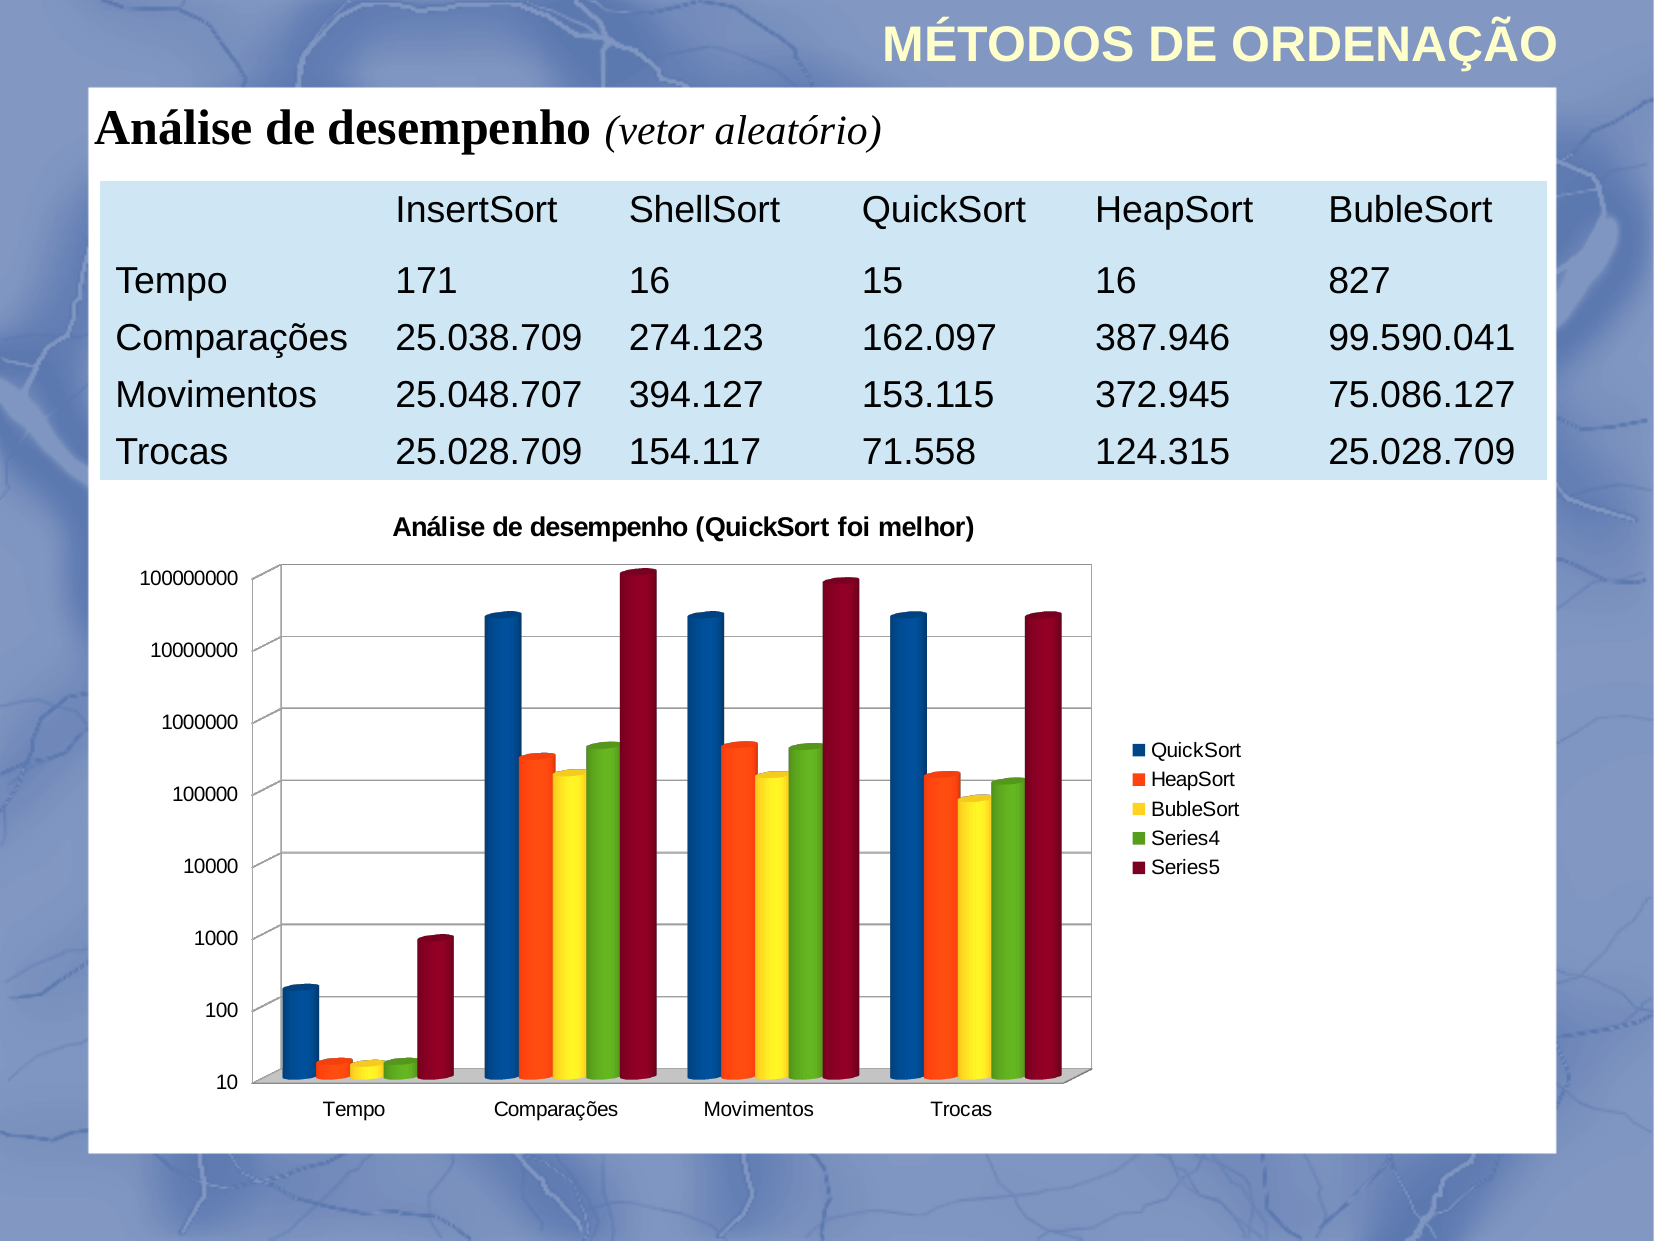

MÉTODOS DE ORDENAÇÃO
Análise de desempenho (vetor aleatório)
| | InsertSort | ShellSort | QuickSort | HeapSort | BubleSort |
| --- | --- | --- | --- | --- | --- |
| Tempo | 171 | 16 | 15 | 16 | 827 |
| Comparações | 25.038.709 | 274.123 | 162.097 | 387.946 | 99.590.041 |
| Movimentos | 25.048.707 | 394.127 | 153.115 | 372.945 | 75.086.127 |
| Trocas | 25.028.709 | 154.117 | 71.558 | 124.315 | 25.028.709 |
[unsupported chart]